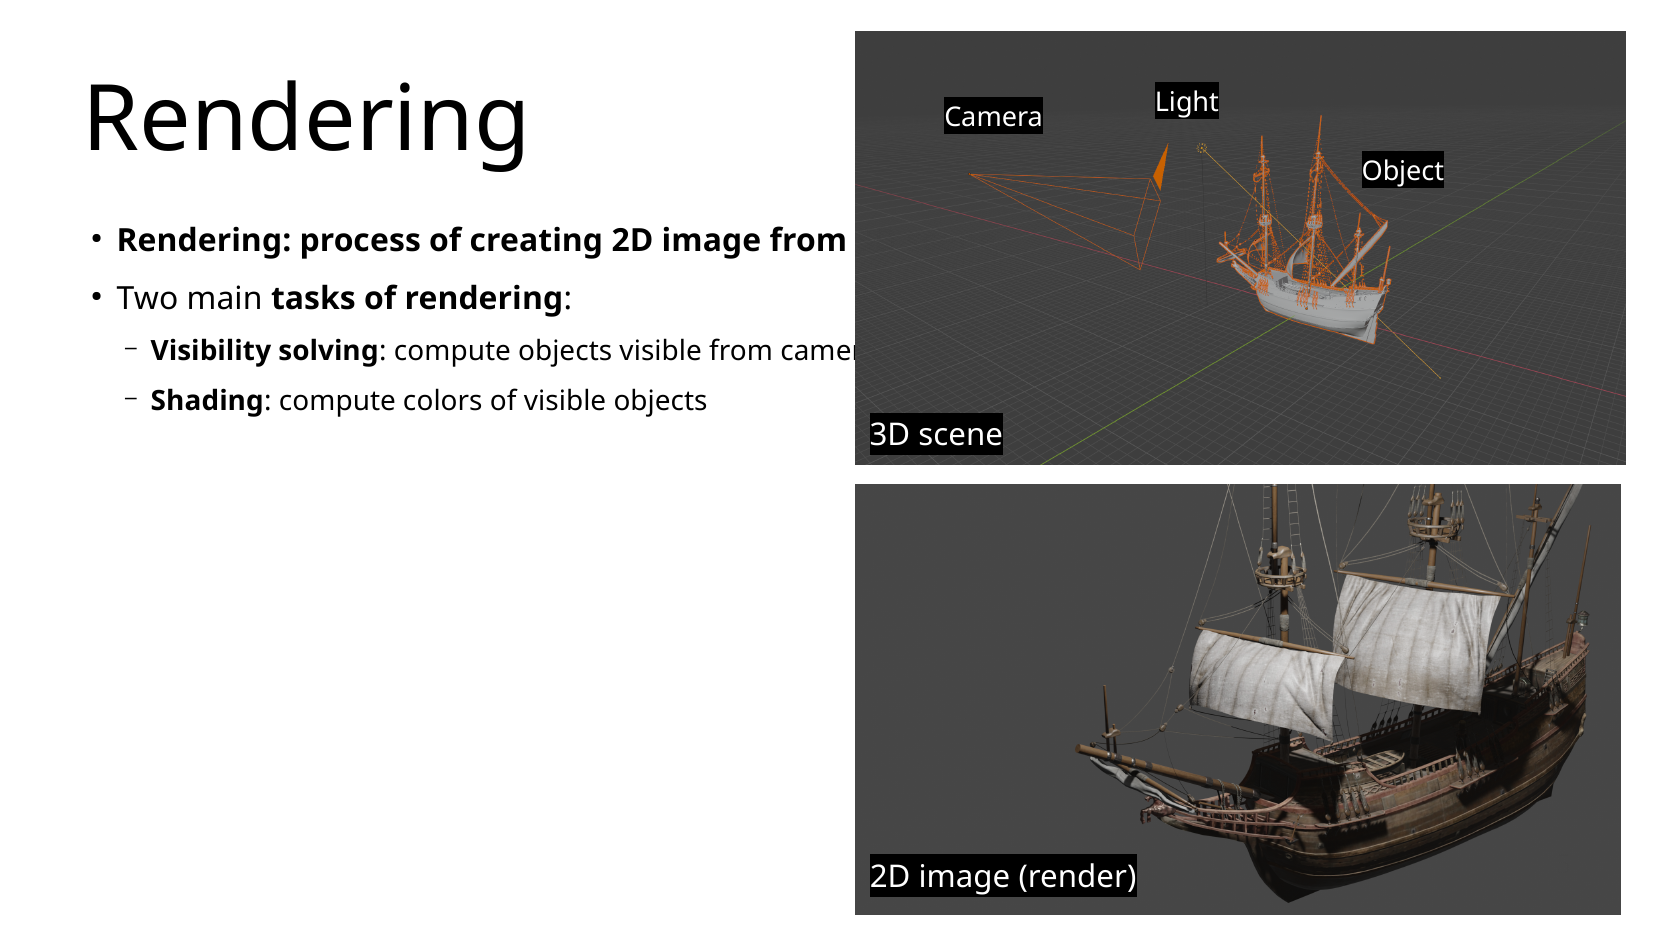

# Rendering
Light
Camera
Object
Rendering: process of creating 2D image from 3D scene
Two main tasks of rendering:
Visibility solving: compute objects visible from camera
Shading: compute colors of visible objects
3D scene
2D image (render)
5